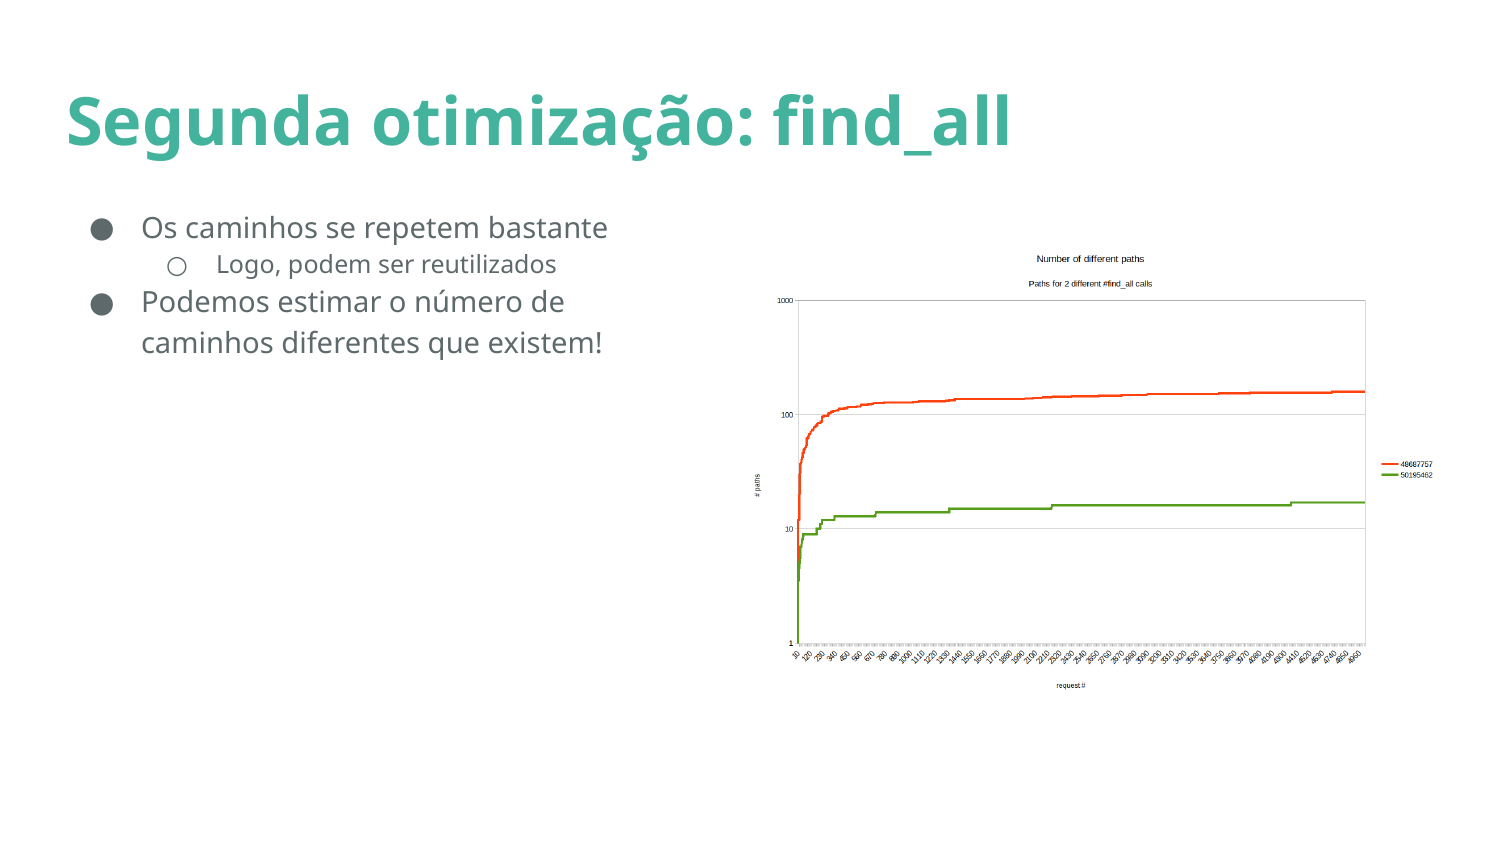

# Segunda otimização: find_all
Os caminhos se repetem bastante
Logo, podem ser reutilizados
Podemos estimar o número de caminhos diferentes que existem!